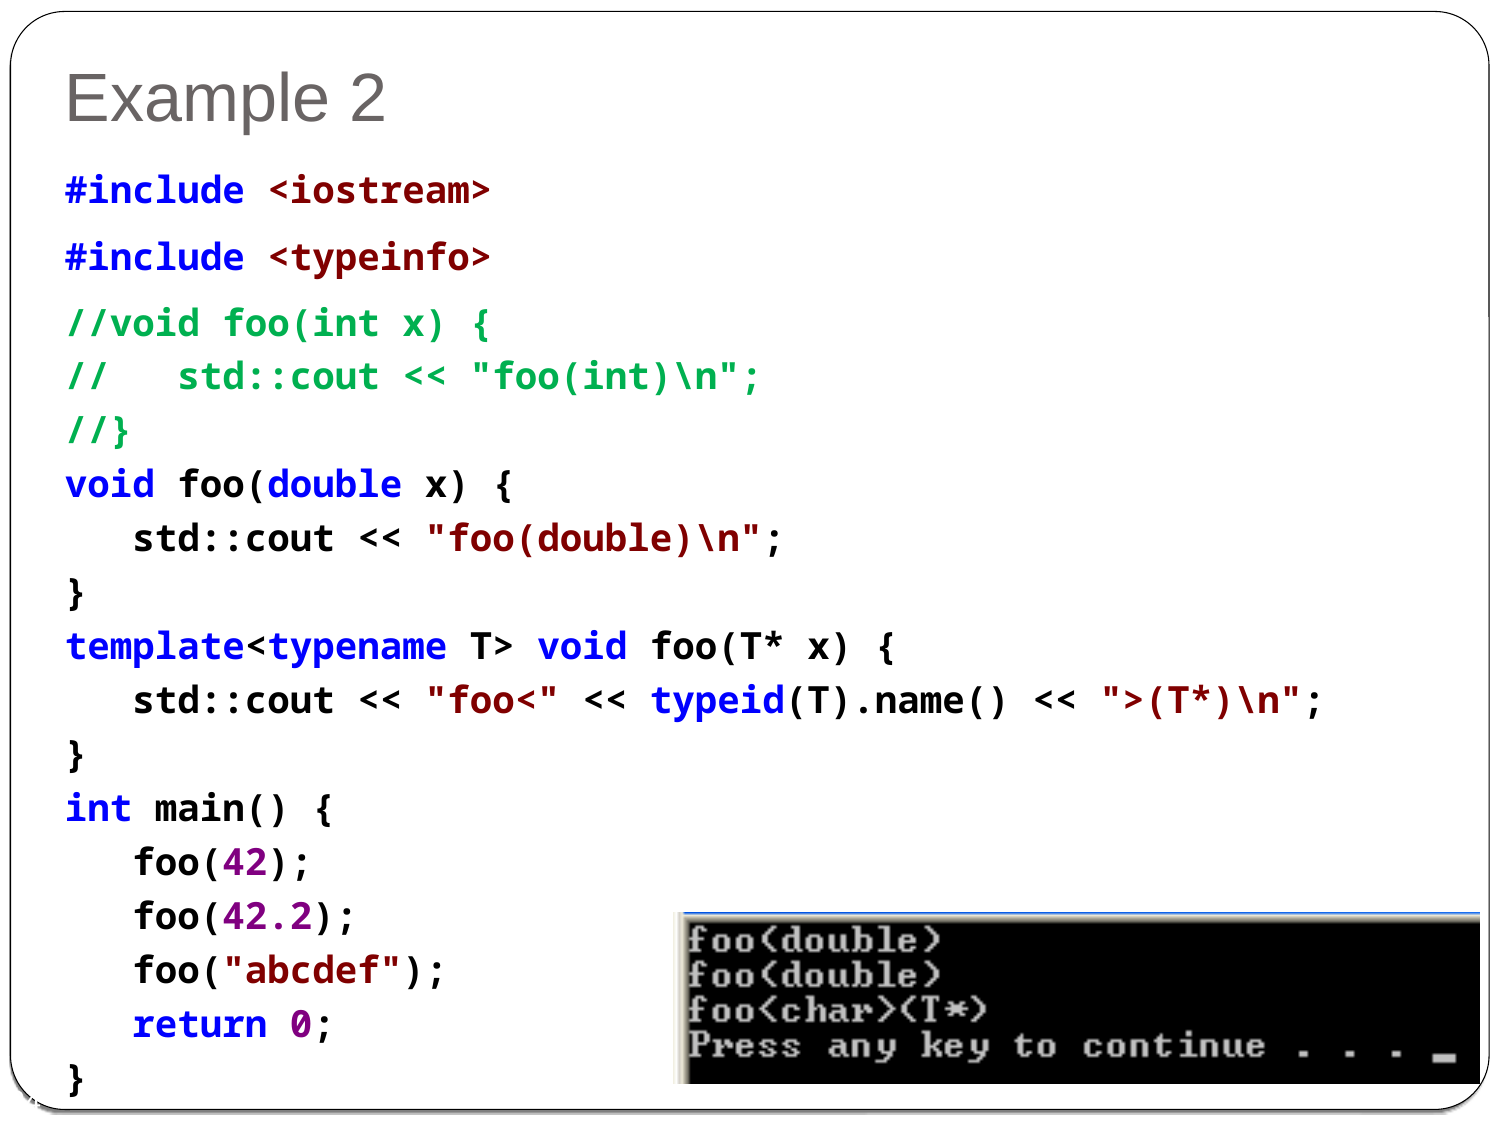

# Example 2
#include <iostream>
#include <typeinfo>
//void foo(int x) {
//   std::cout << "foo(int)\n";
//}
void foo(double x) {
   std::cout << "foo(double)\n";
}
template<typename T> void foo(T* x) {
   std::cout << "foo<" << typeid(T).name() << ">(T*)\n";
}
int main() {
   foo(42);
   foo(42.2);
   foo("abcdef");
   return 0;
}